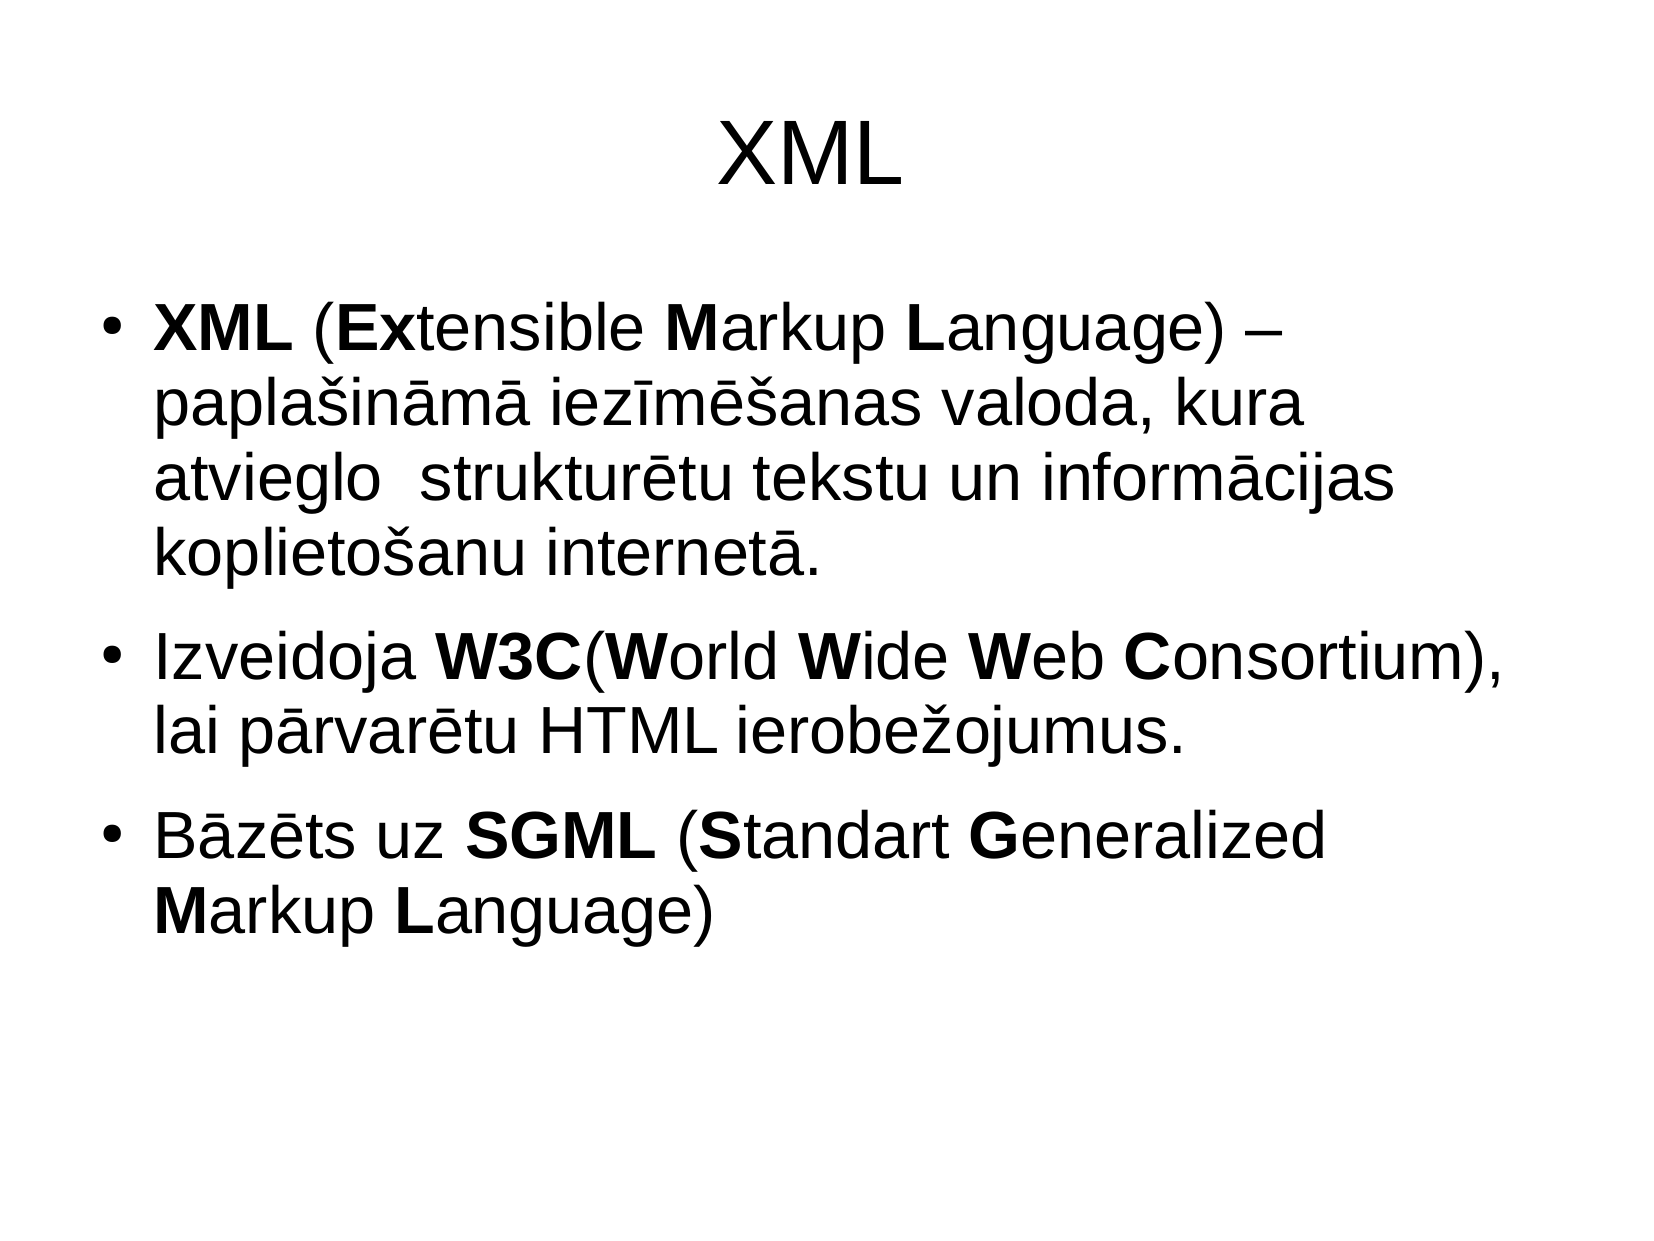

# XML
XML (Extensible Markup Language) – paplašināmā iezīmēšanas valoda, kura atvieglo strukturētu tekstu un informācijas koplietošanu internetā.
Izveidoja W3C(World Wide Web Consortium), lai pārvarētu HTML ierobežojumus.
Bāzēts uz SGML (Standart Generalized Markup Language)